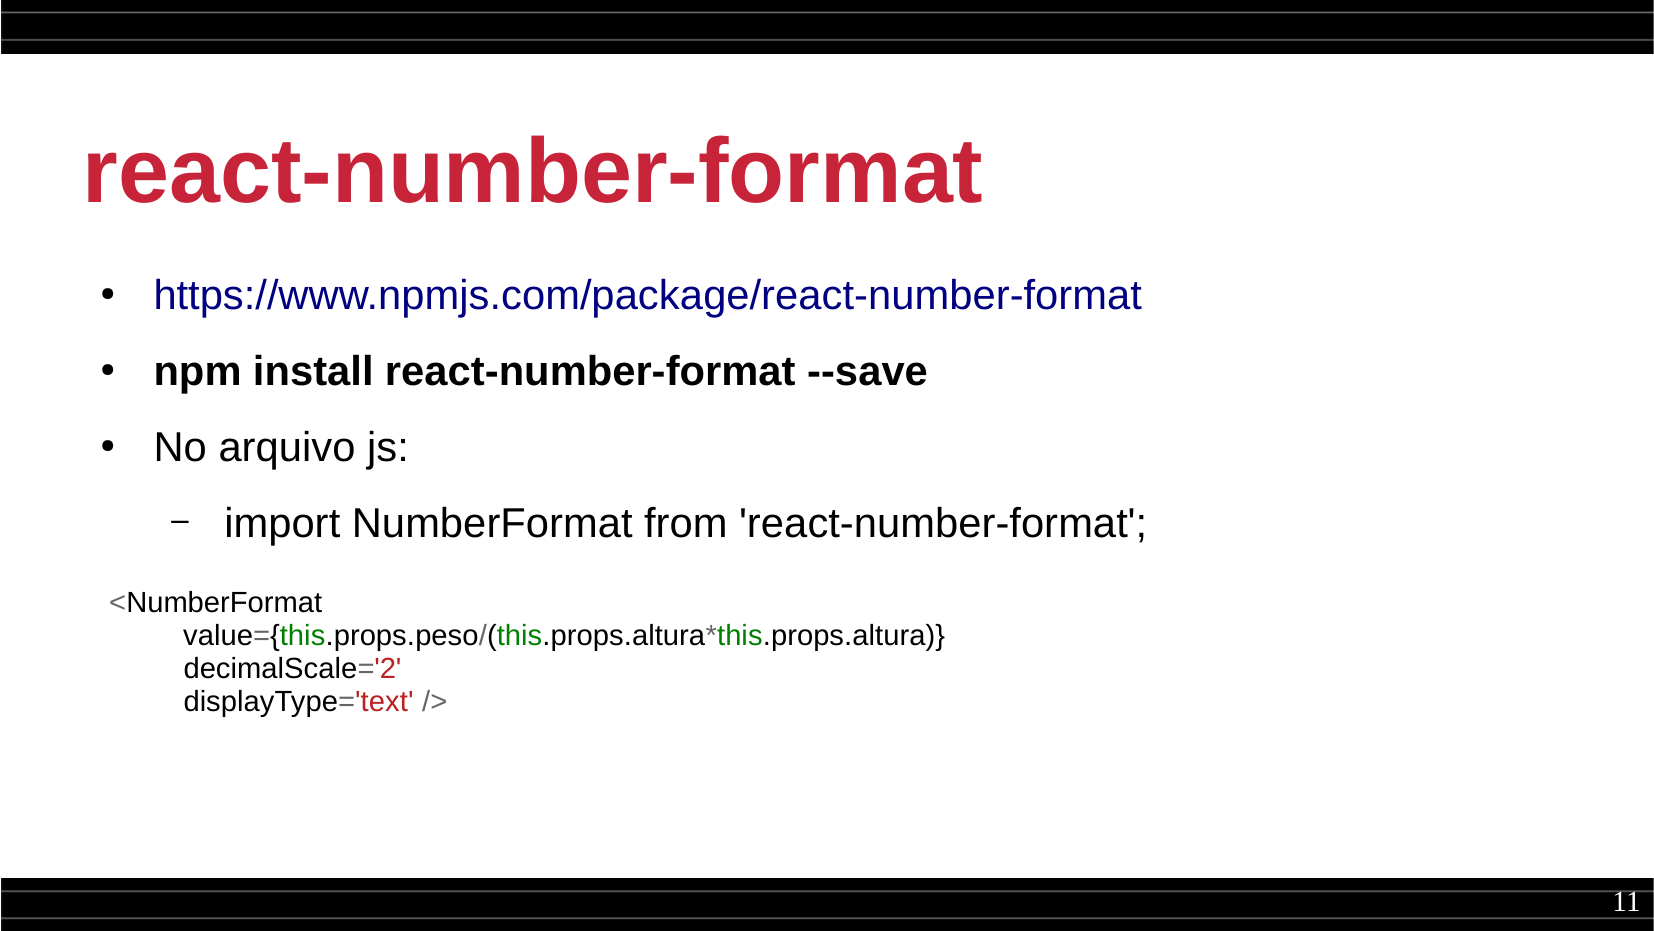

# react-number-format
https://www.npmjs.com/package/react-number-format
npm install react-number-format --save
No arquivo js:
import NumberFormat from 'react-number-format';
<NumberFormat
	value={this.props.peso/(this.props.altura*this.props.altura)}
 decimalScale='2'
 displayType='text' />